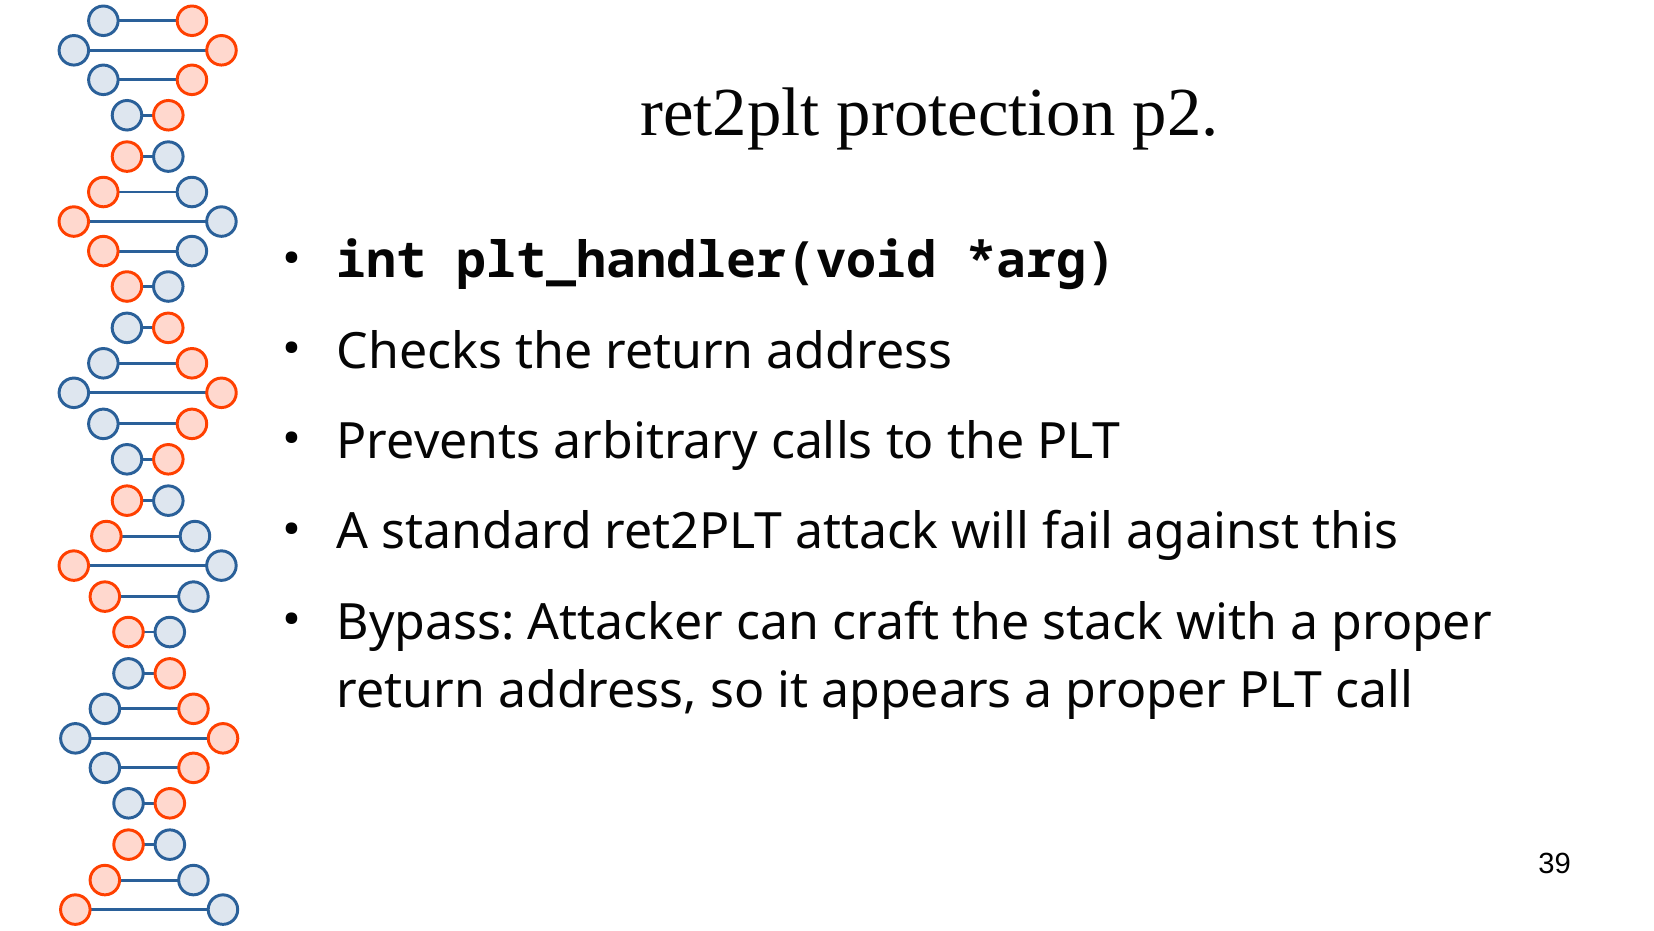

# ret2plt protection p2.
int plt_handler(void *arg)
Checks the return address
Prevents arbitrary calls to the PLT
A standard ret2PLT attack will fail against this
Bypass: Attacker can craft the stack with a proper return address, so it appears a proper PLT call
39